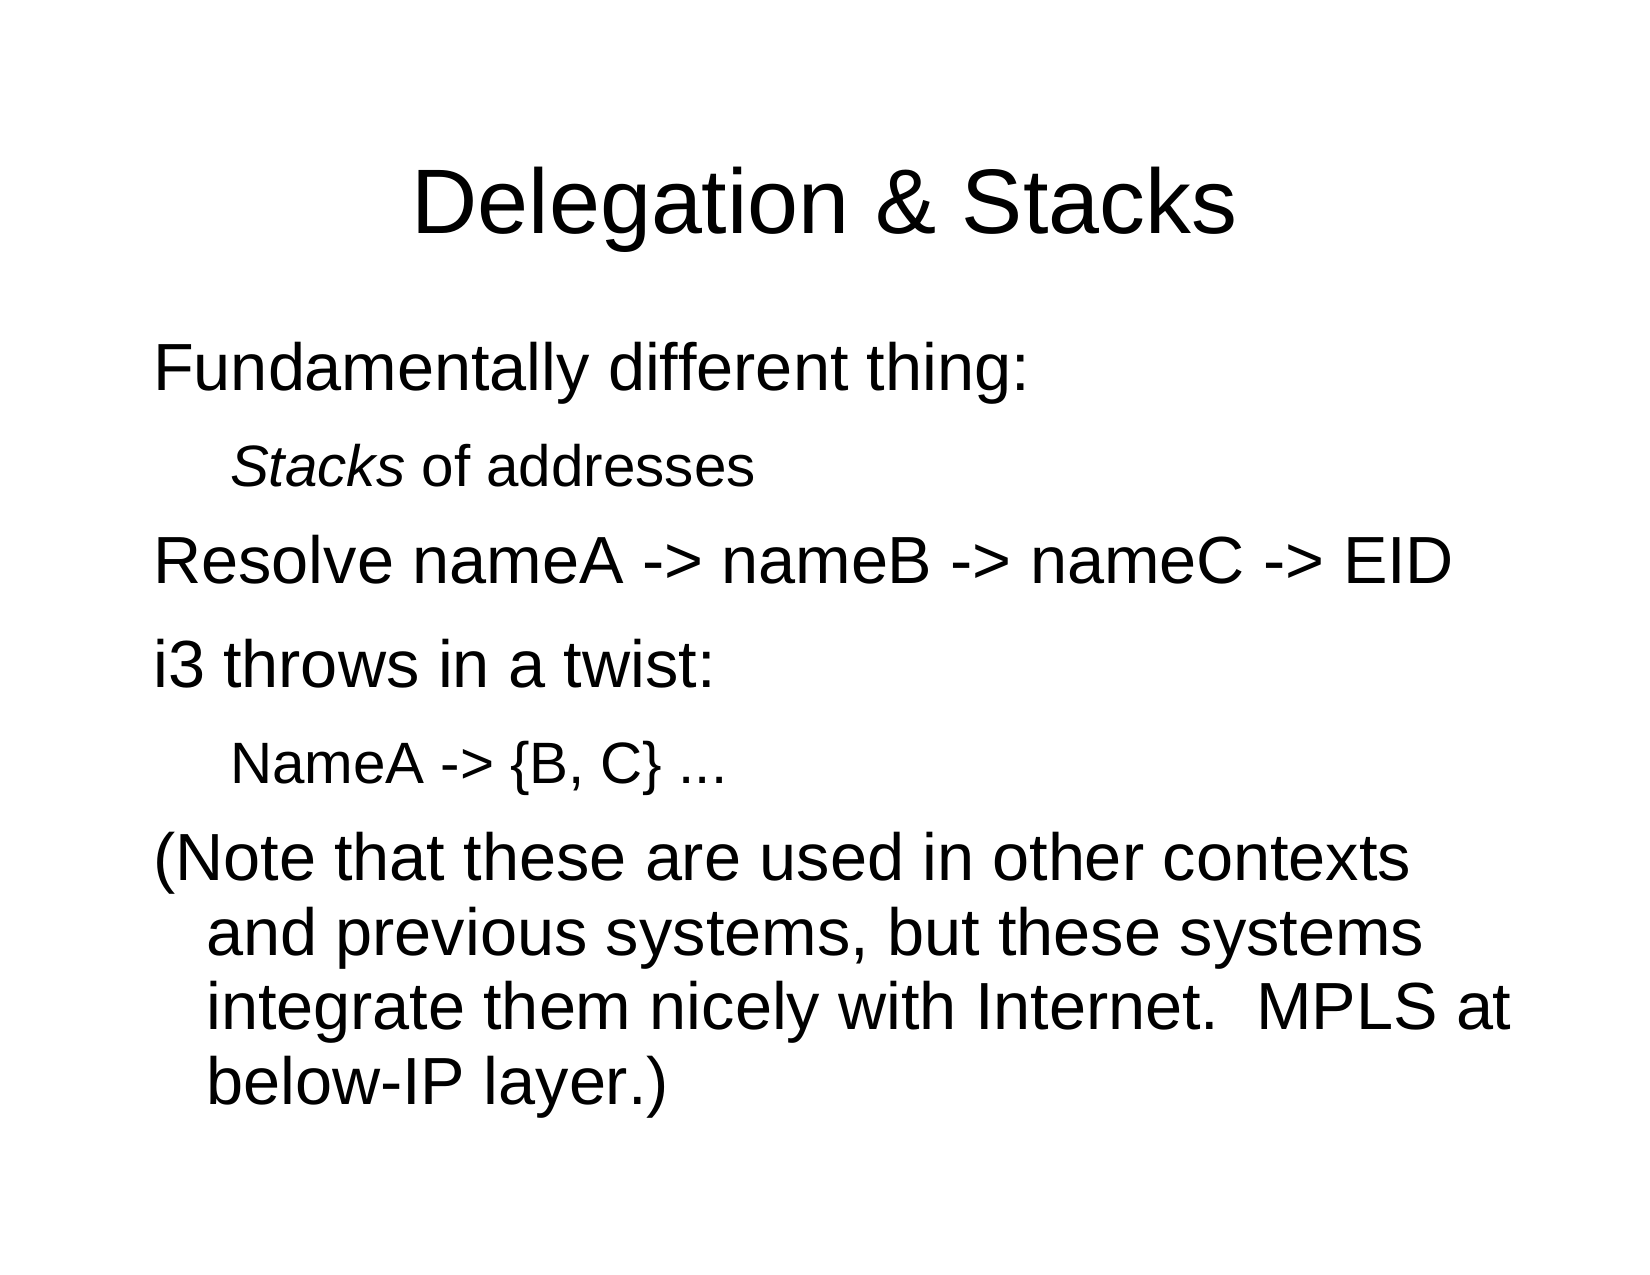

# Delegation & Stacks
Fundamentally different thing:
Stacks of addresses
Resolve nameA -> nameB -> nameC -> EID
i3 throws in a twist:
NameA -> {B, C} ...
(Note that these are used in other contexts and previous systems, but these systems integrate them nicely with Internet. MPLS at below-IP layer.)